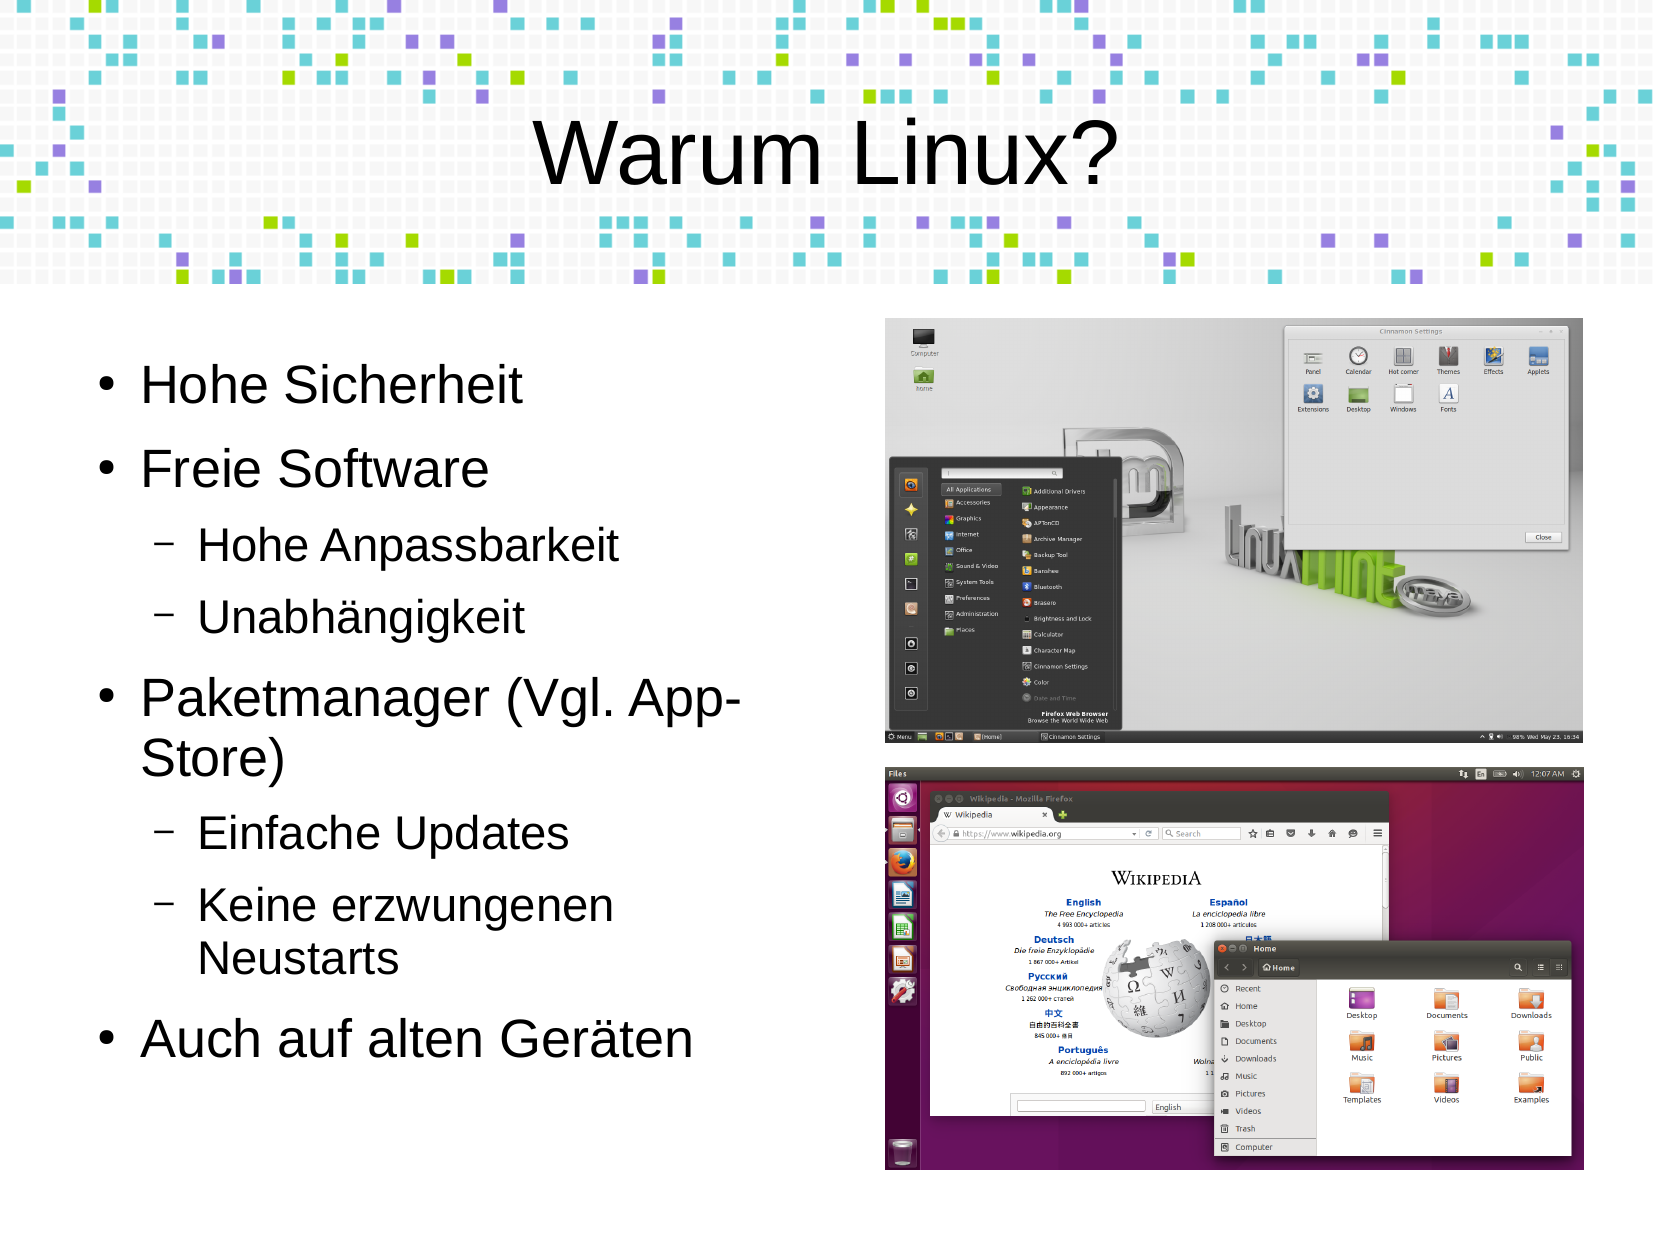

# Warum Linux?
Hohe Sicherheit
Freie Software
Hohe Anpassbarkeit
Unabhängigkeit
Paketmanager (Vgl. App-Store)
Einfache Updates
Keine erzwungenen Neustarts
Auch auf alten Geräten